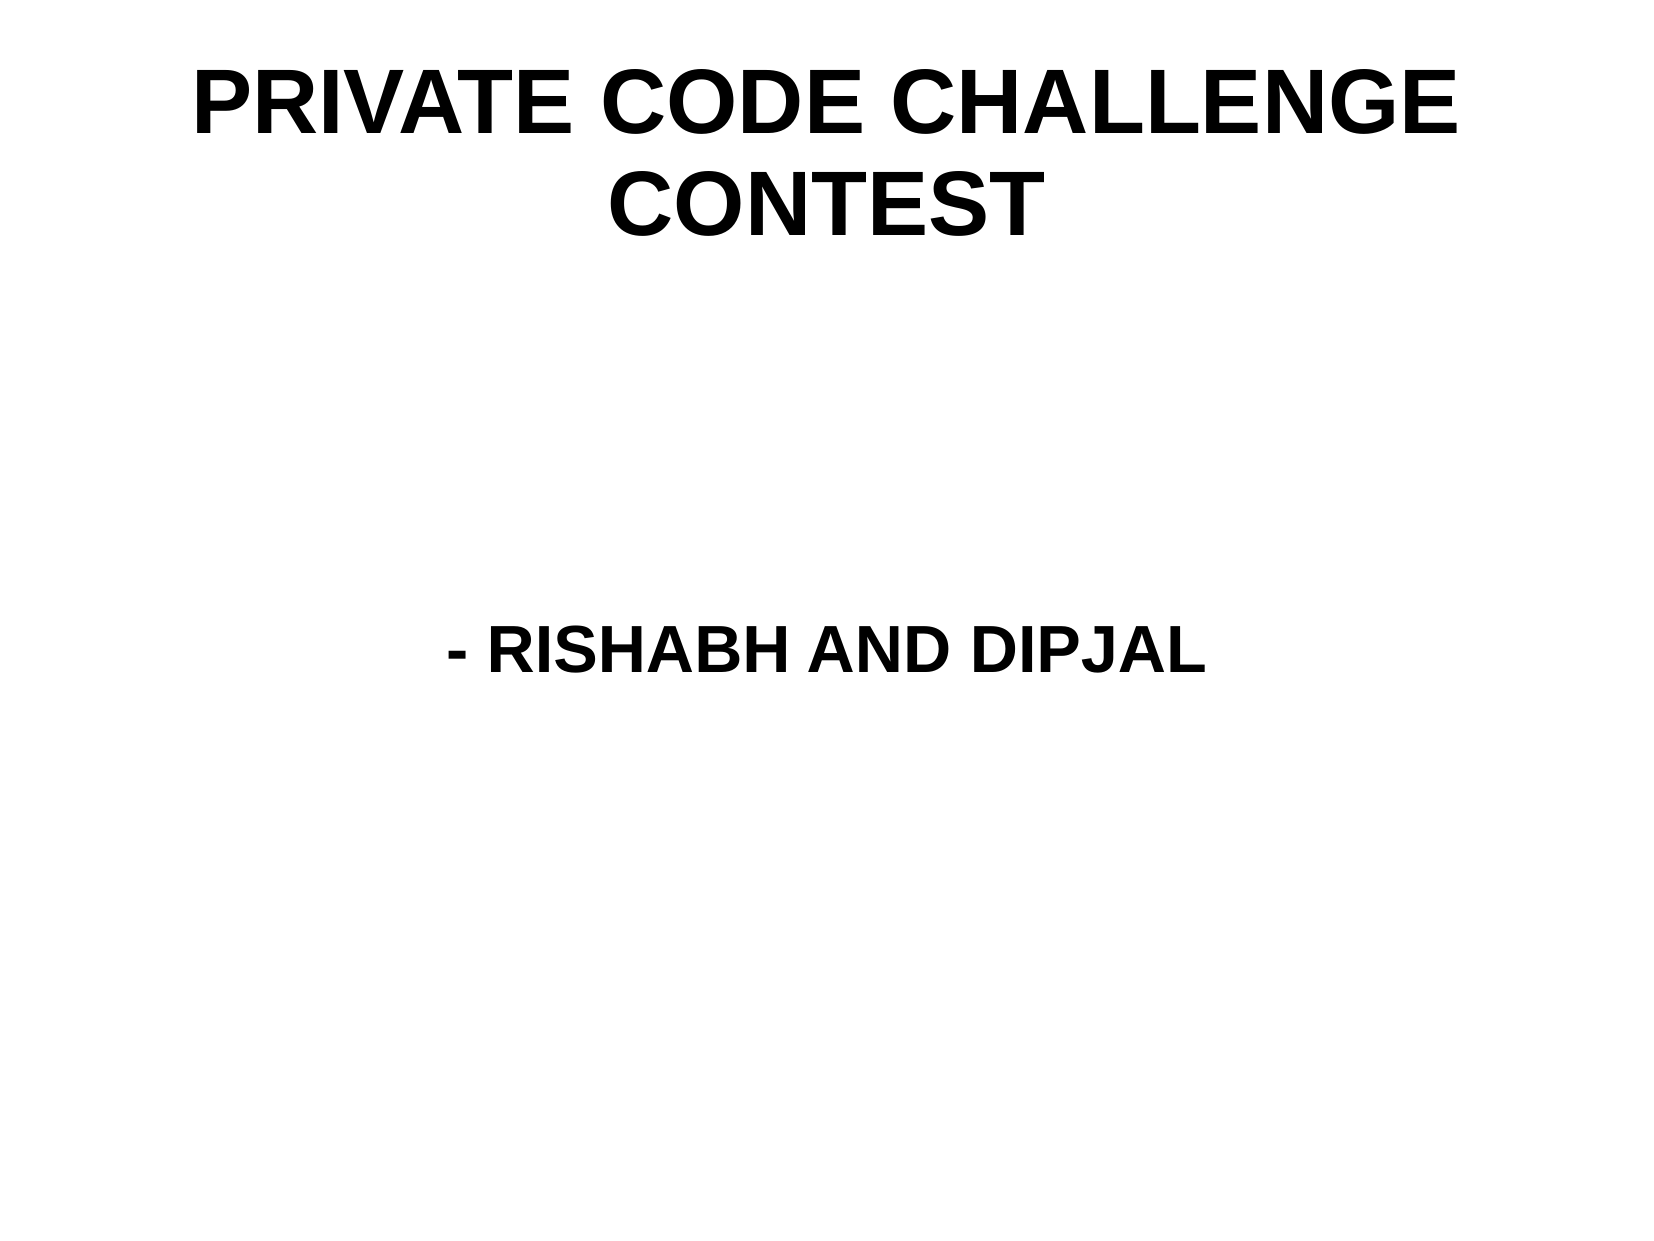

# PRIVATE CODE CHALLENGE CONTEST
- RISHABH AND DIPJAL